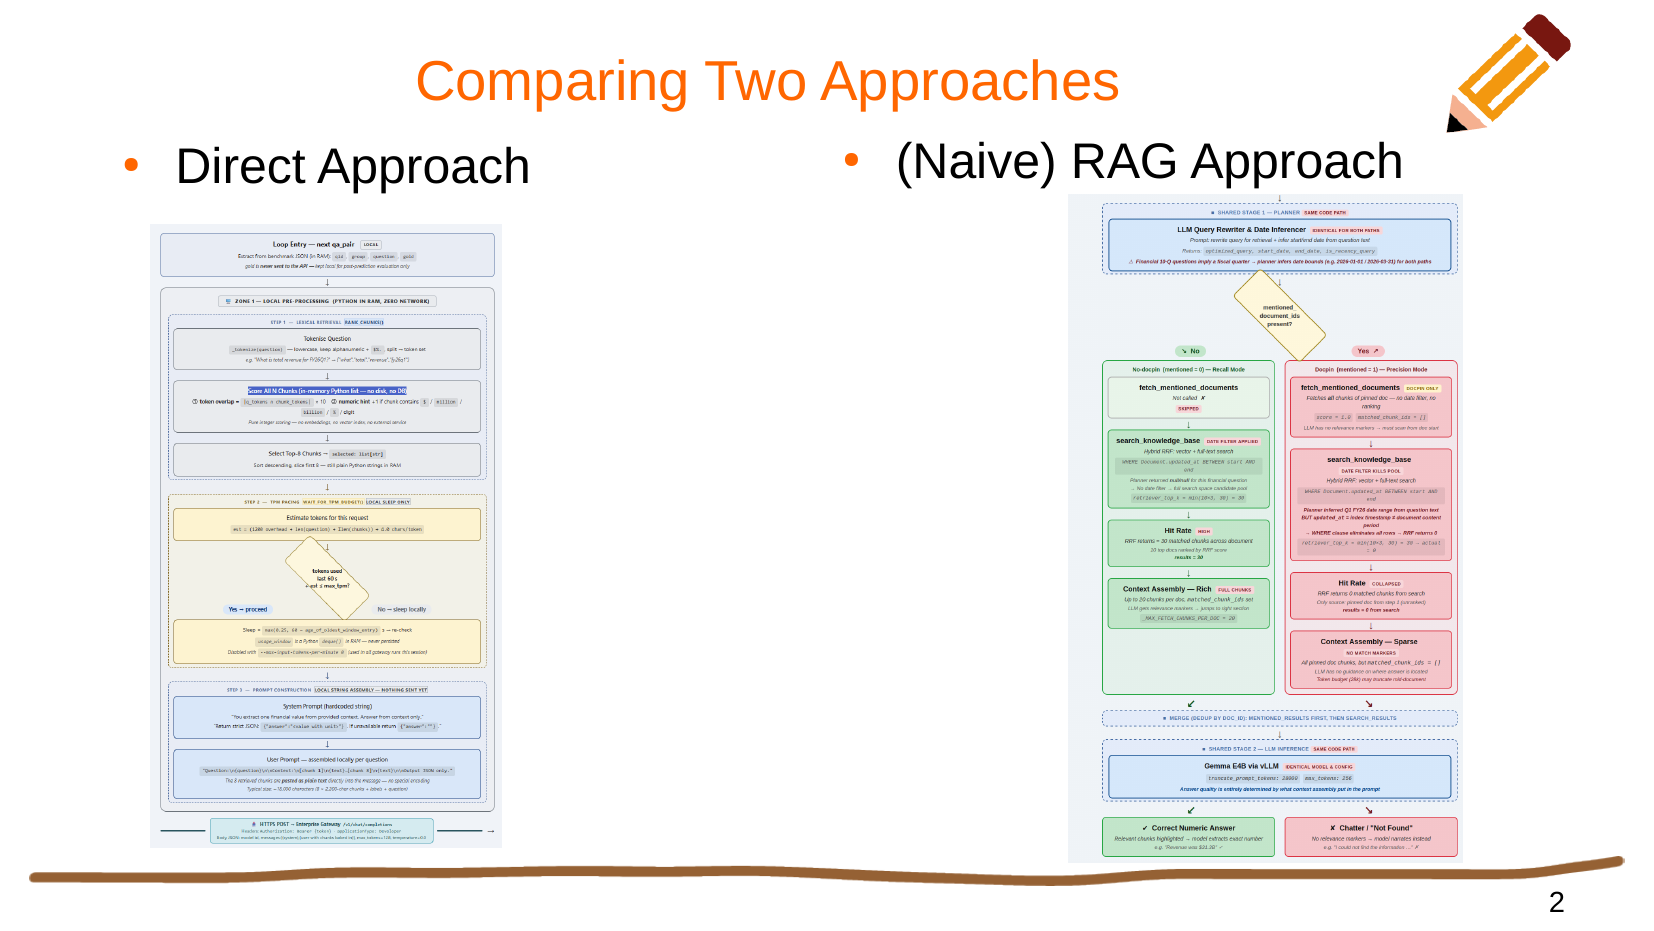

# Comparing Two Approaches
(Naive) RAG Approach
Direct Approach
2